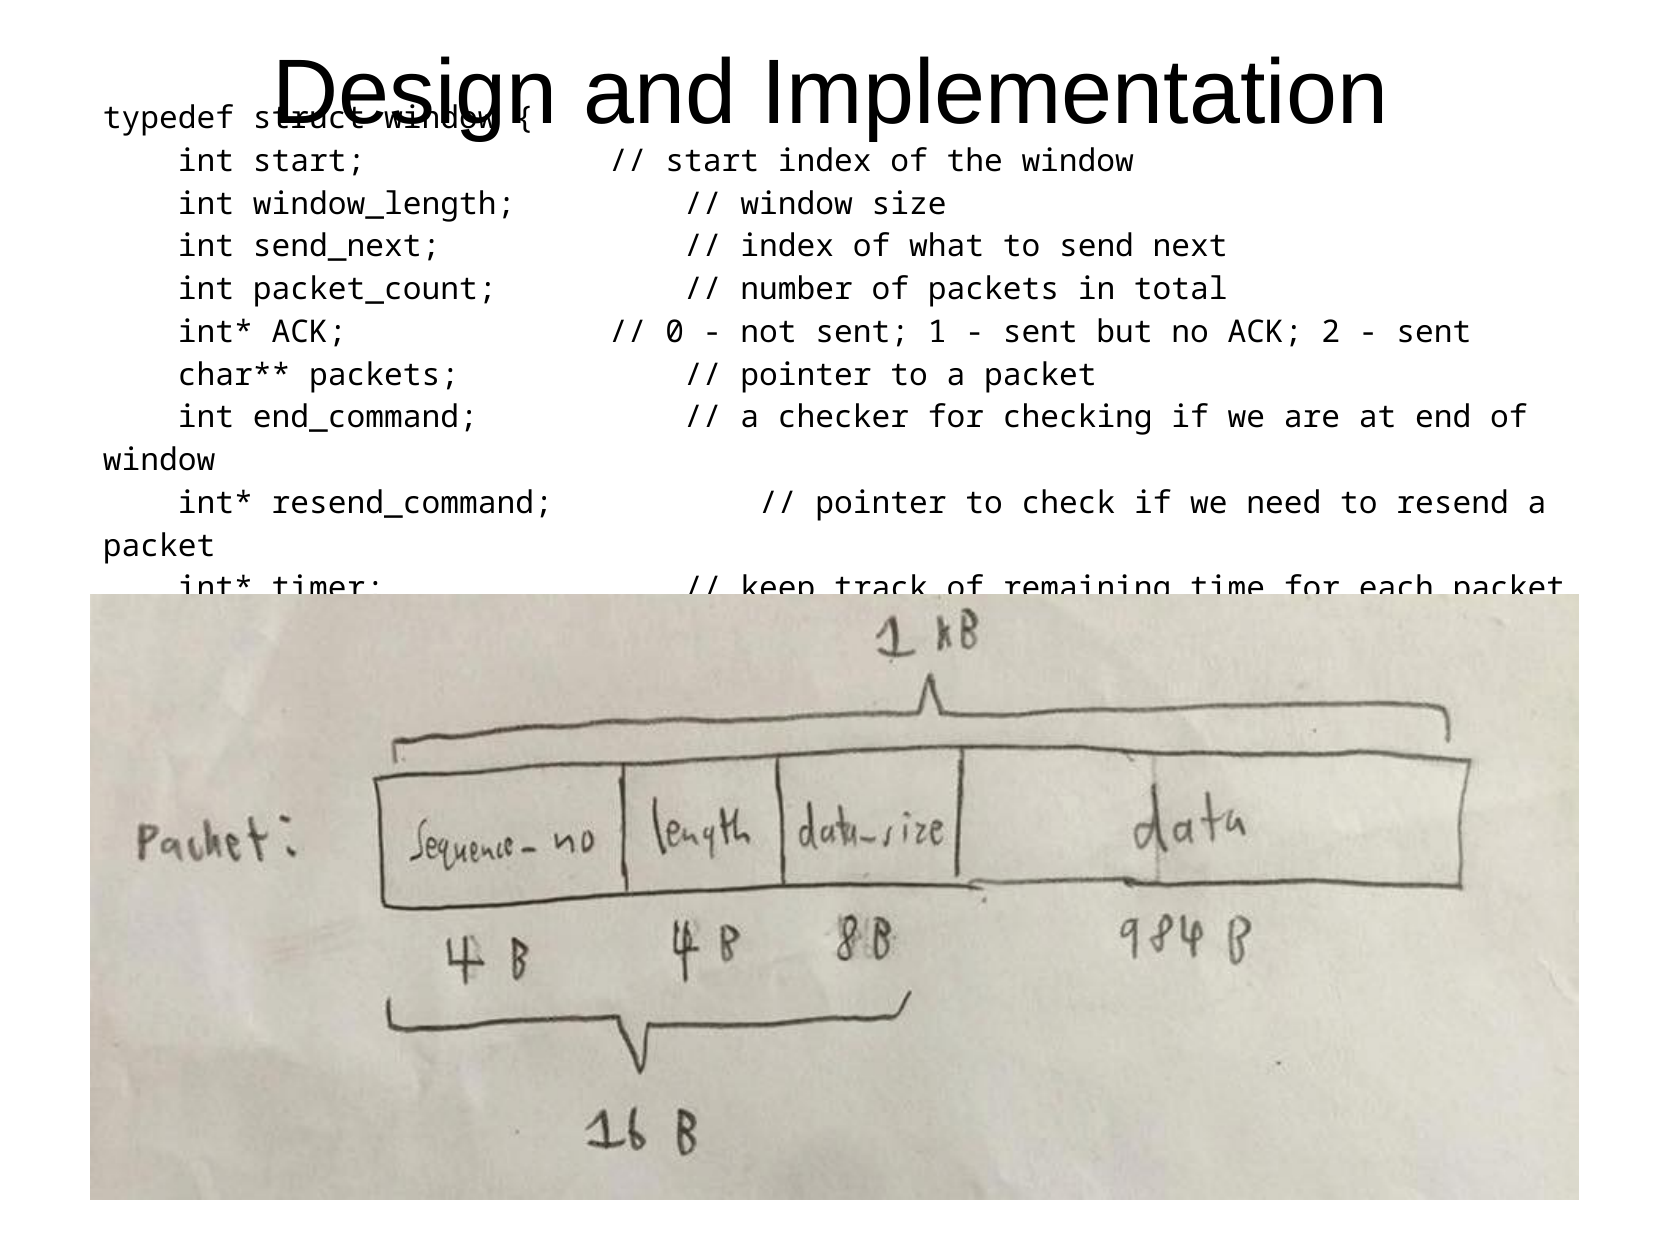

# Design and Implementation
typedef struct window {
	int start; 		 // start index of the window
	int window_length; 	 // window size
	int send_next;		 // index of what to send next
	int packet_count; 	 // number of packets in total
	int* ACK; 		 // 0 - not sent; 1 - sent but no ACK; 2 - sent
	char** packets; 	 // pointer to a packet
	int end_command;	 // a checker for checking if we are at end of window
	int* resend_command;	 // pointer to check if we need to resend a packet
	int* timer; 		 // keep track of remaining time for each packet
}* window_t;